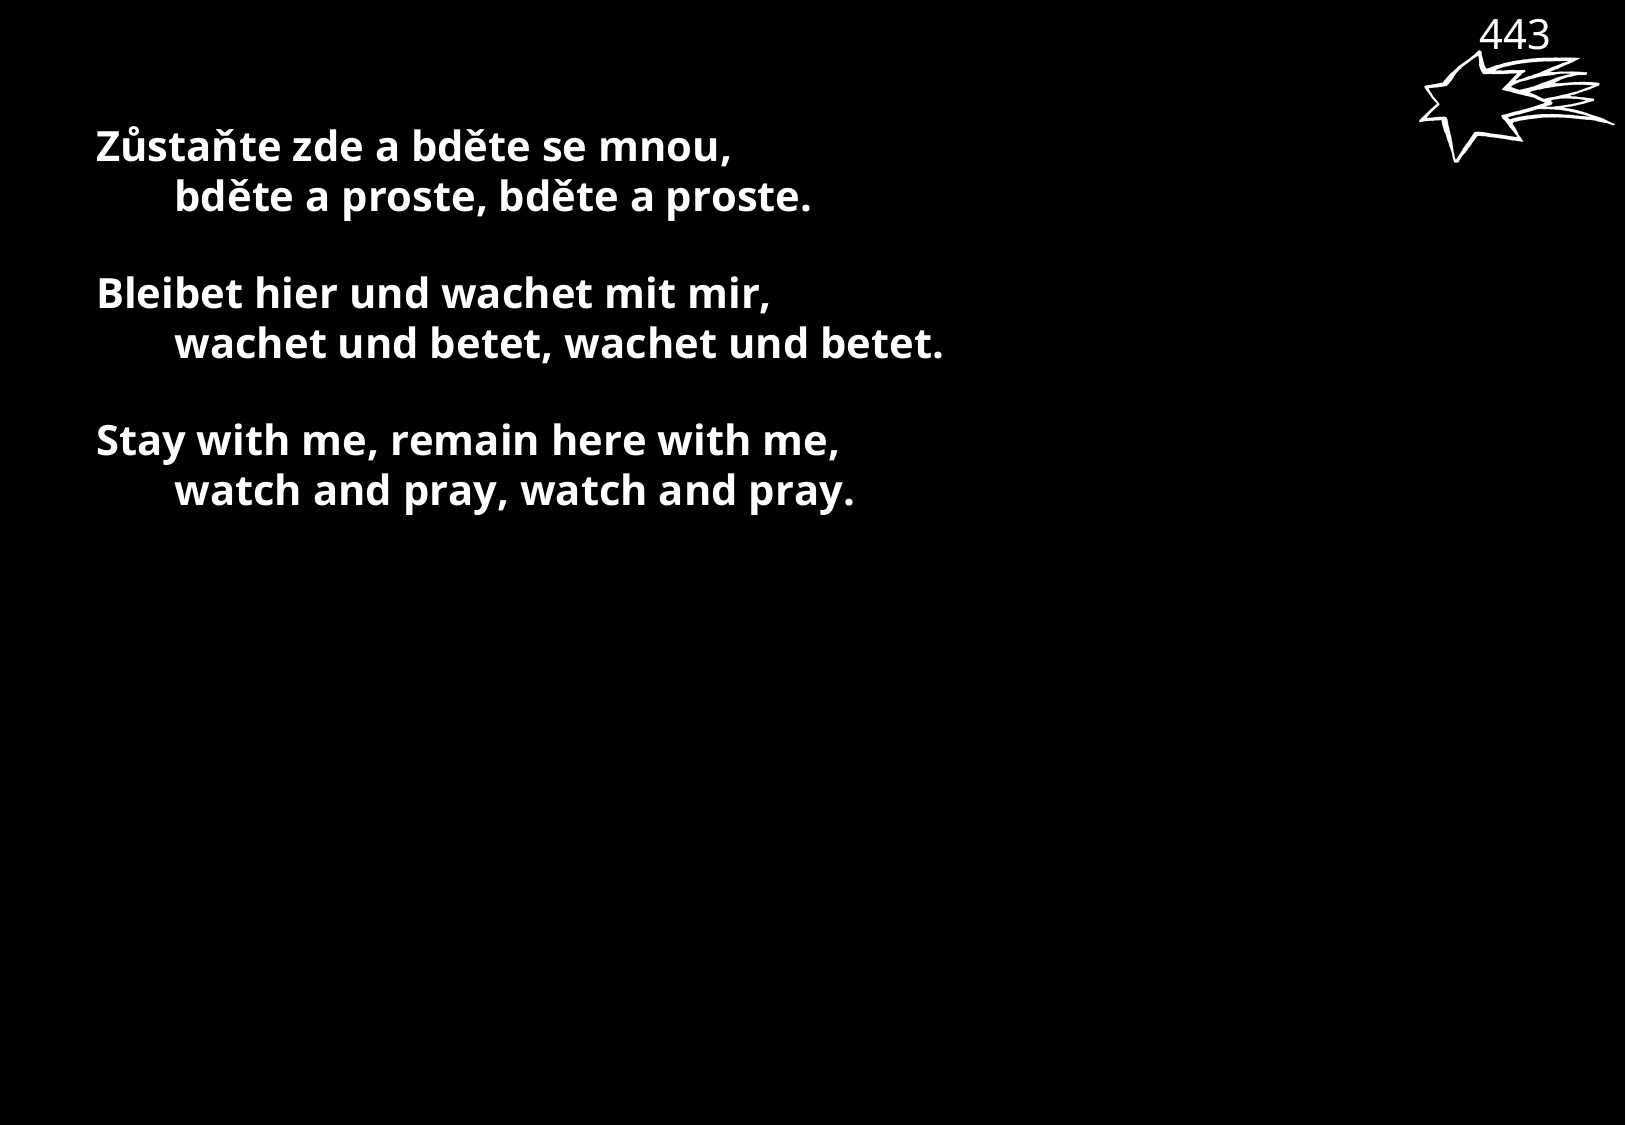

443
# Zůstaňte zde a bděte se mnou, bděte a proste, bděte a proste.
Bleibet hier und wachet mit mir,
wachet und betet, wachet und betet.
Stay with me, remain here with me,
watch and pray, watch and pray.